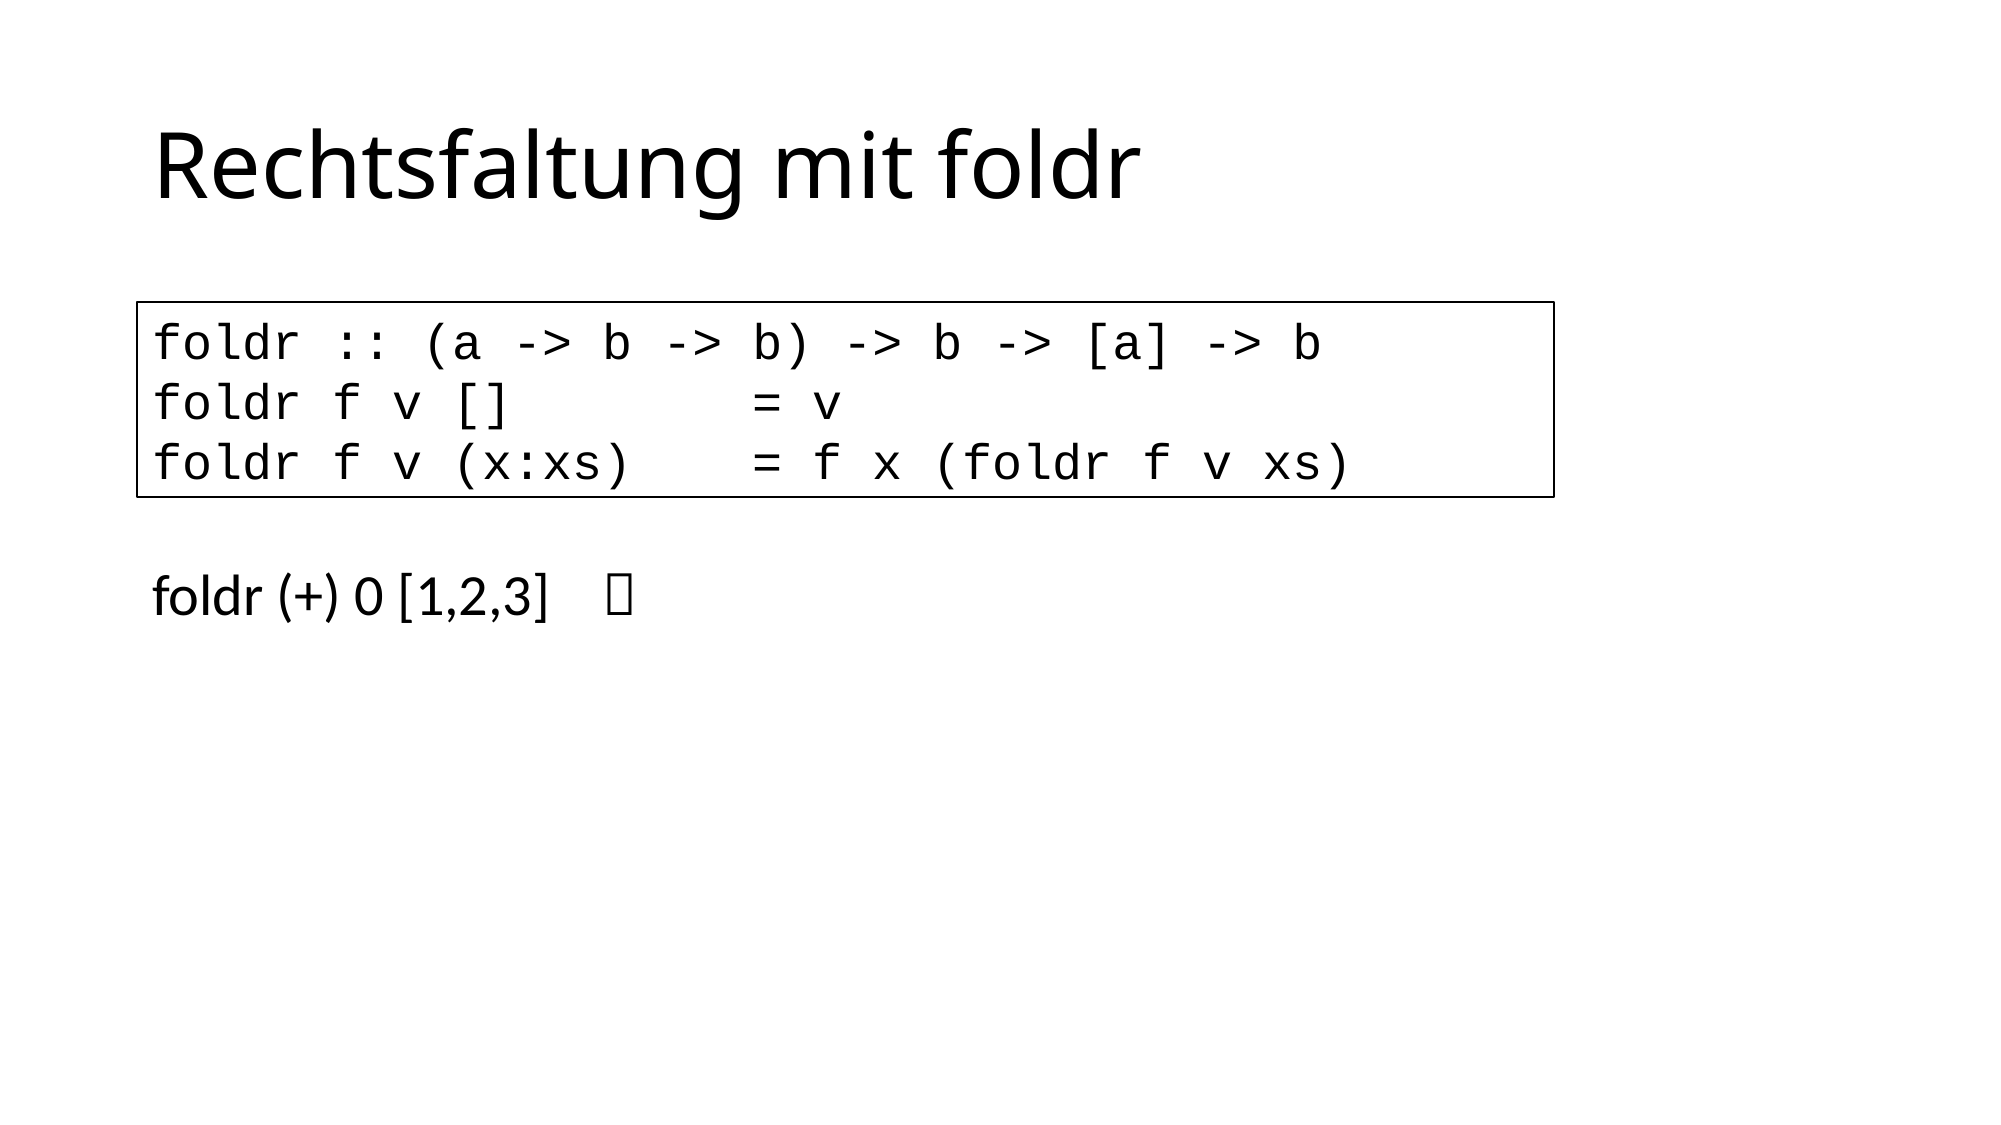

# Rechtsfaltung mit foldr
foldr (+) 0 [1,2,3]	
foldr :: (a -> b -> b) -> b -> [a] -> b
foldr f v []		= v
foldr f v (x:xs) 	= f x (foldr f v xs)